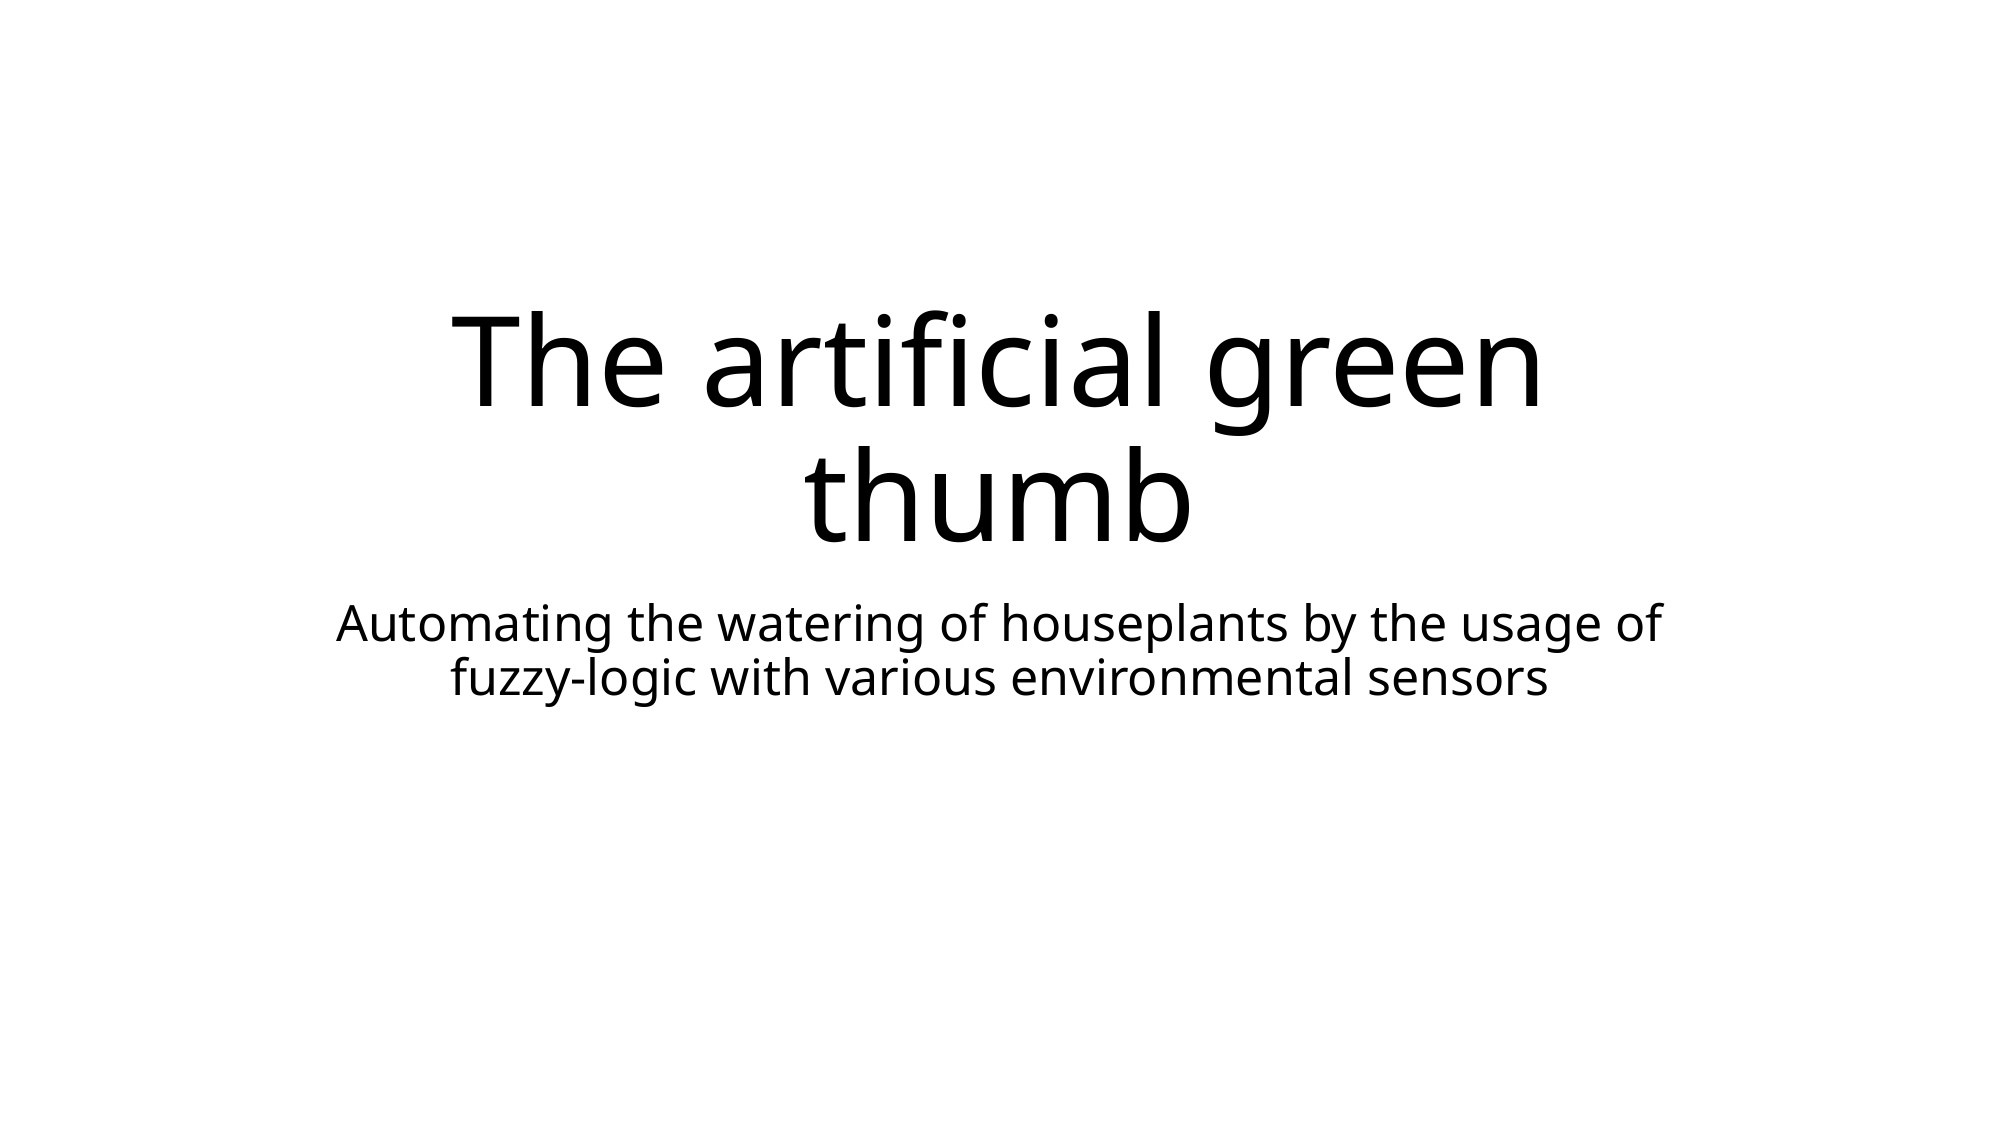

# The artificial green thumb
Automating the watering of houseplants by the usage of fuzzy-logic with various environmental sensors